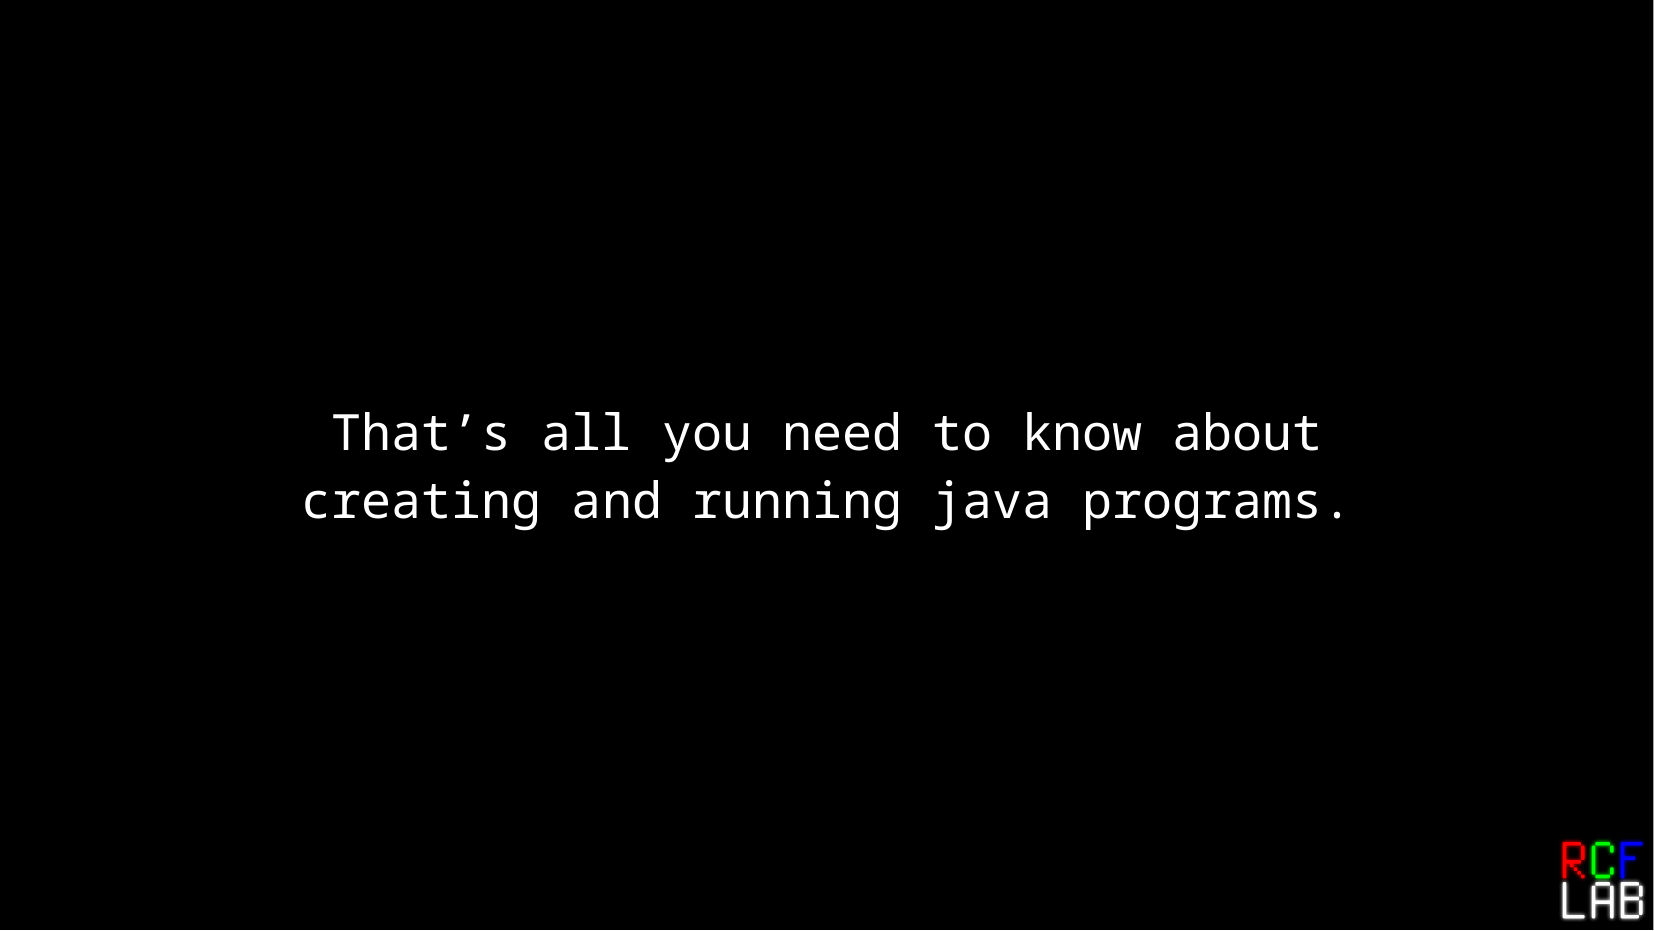

# That’s all you need to know about creating and running java programs.